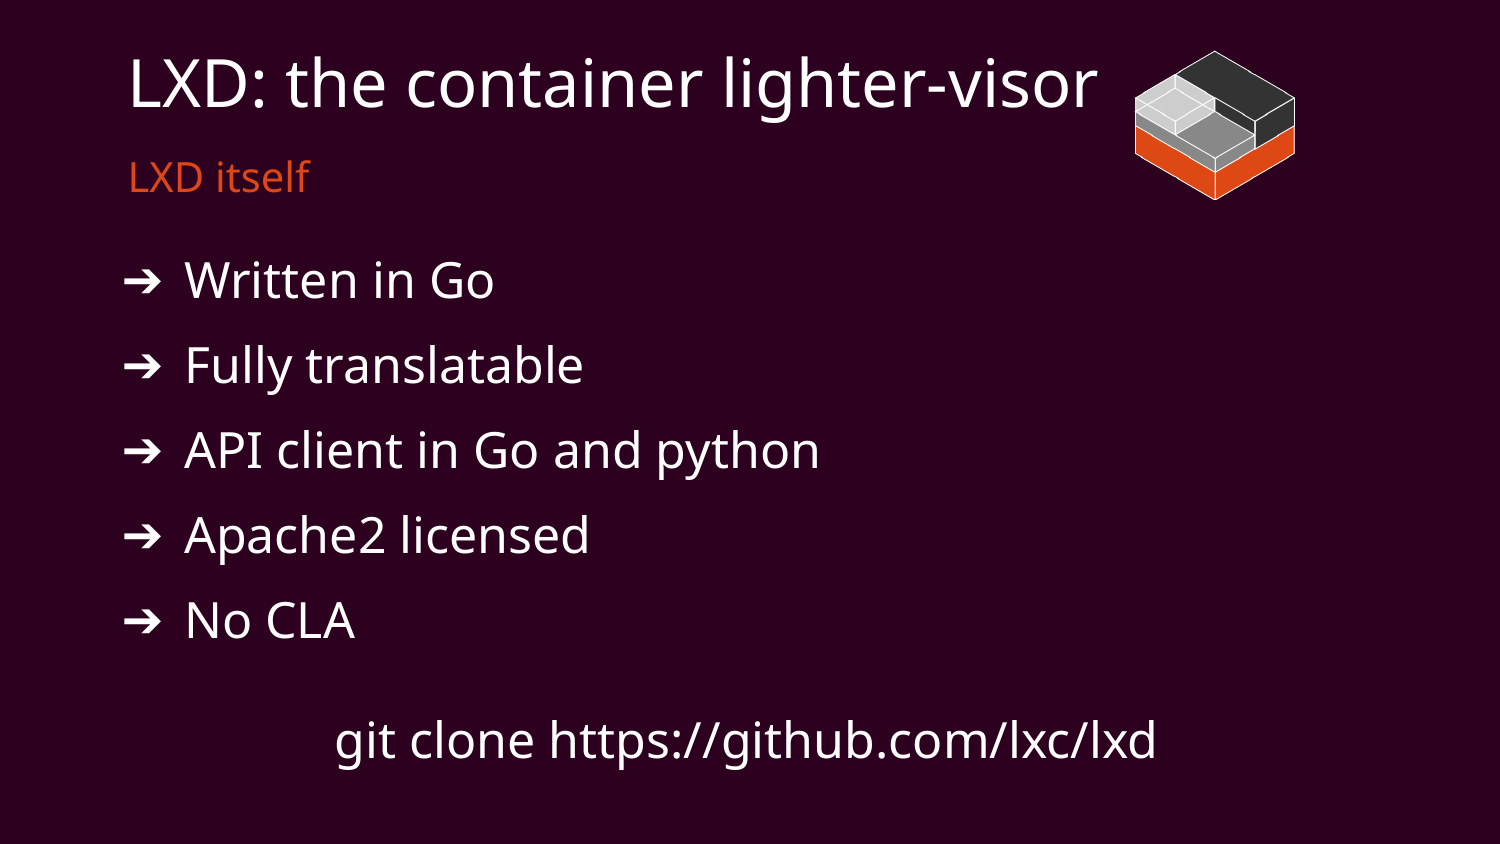

# LXD: the container lighter-visor
LXD itself
Written in Go
Fully translatable
API client in Go and python
Apache2 licensed
No CLA
git clone https://github.com/lxc/lxd